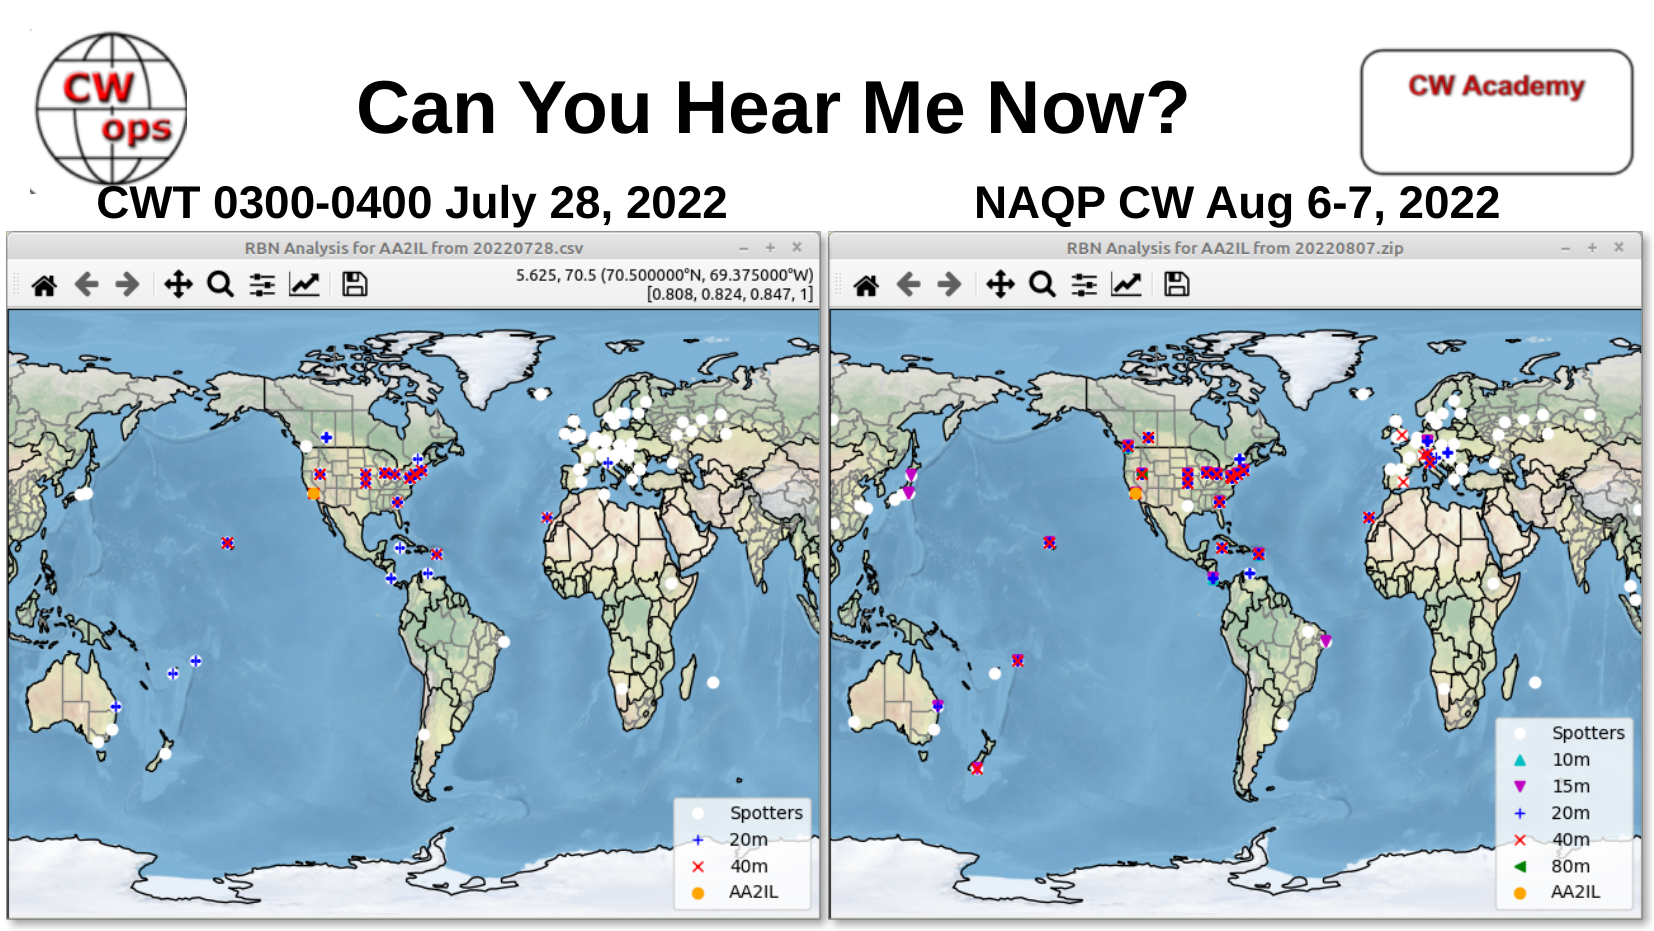

# Can You Hear Me Now?
CWT 0300-0400 July 28, 2022
NAQP CW Aug 6-7, 2022